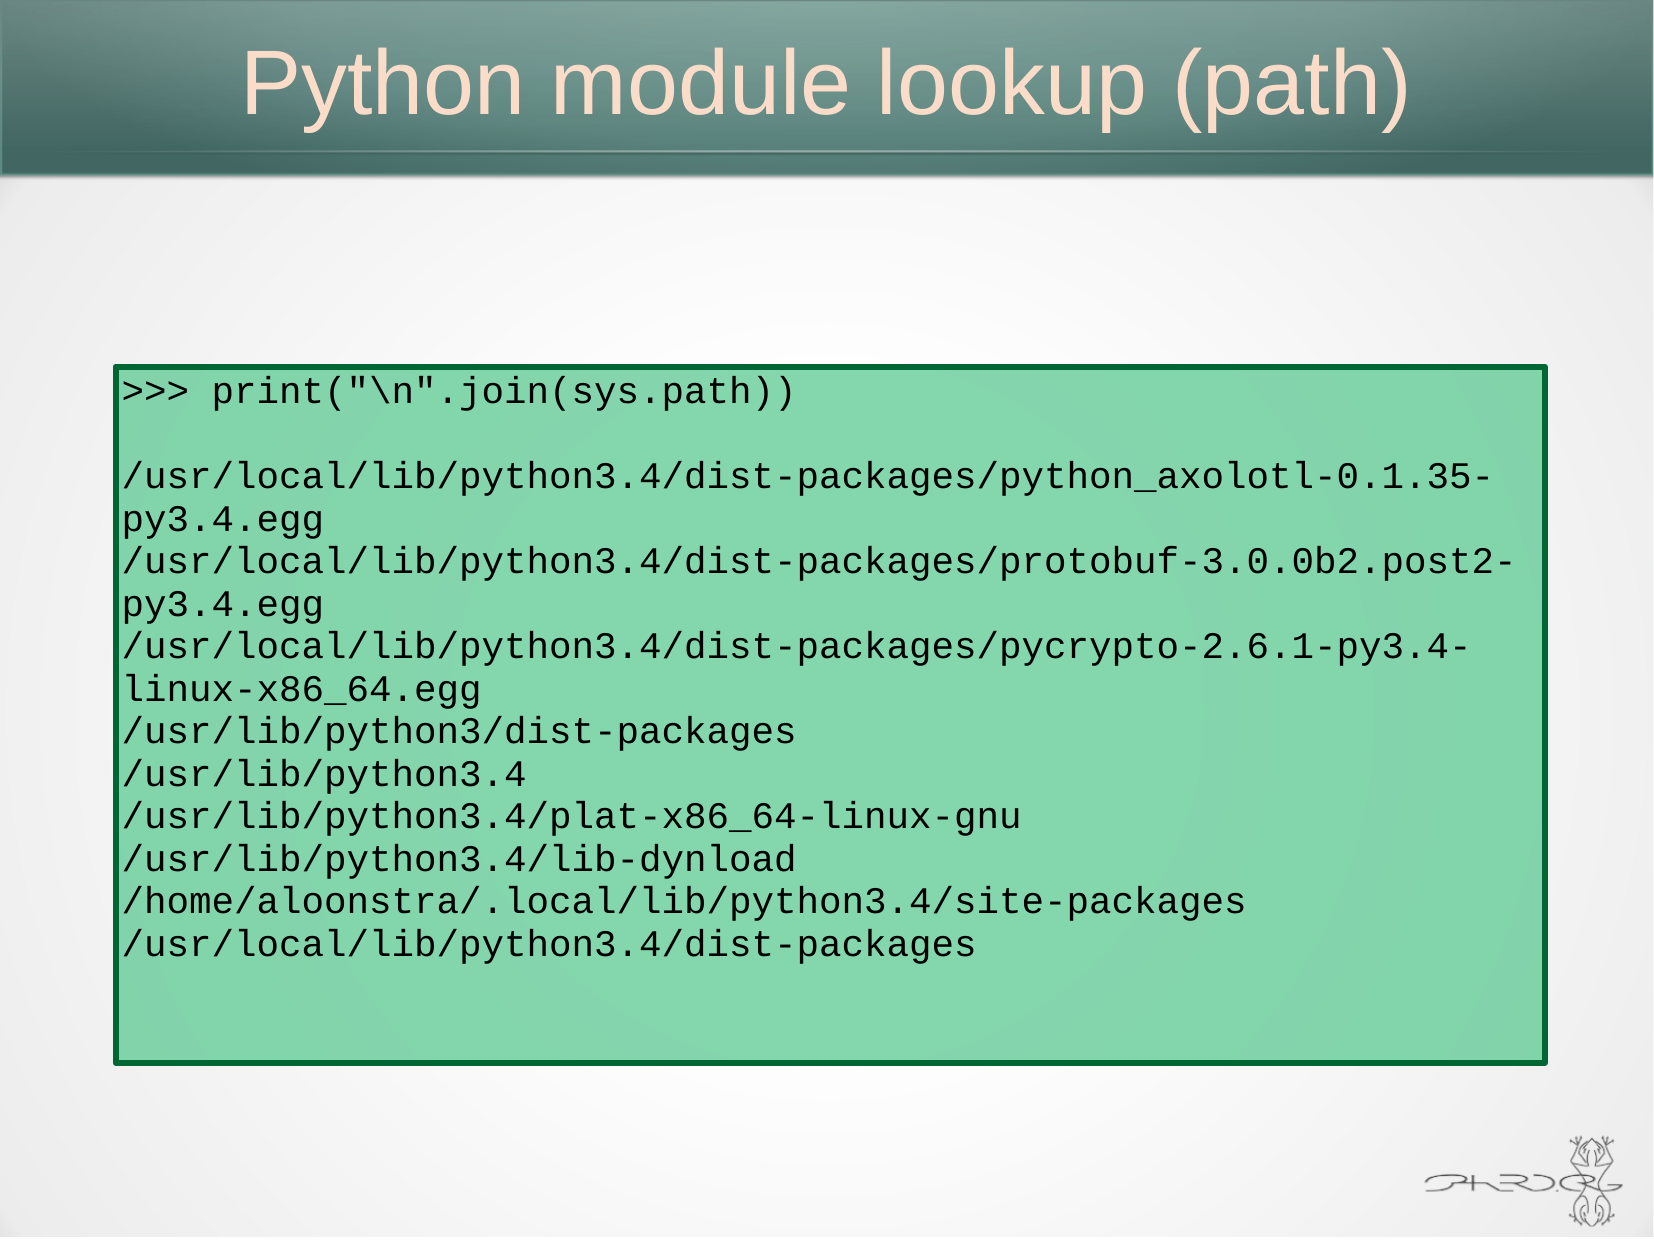

# Python module lookup (path)
>>> print("\n".join(sys.path))
/usr/local/lib/python3.4/dist-packages/python_axolotl-0.1.35-py3.4.egg
/usr/local/lib/python3.4/dist-packages/protobuf-3.0.0b2.post2-py3.4.egg
/usr/local/lib/python3.4/dist-packages/pycrypto-2.6.1-py3.4-linux-x86_64.egg
/usr/lib/python3/dist-packages
/usr/lib/python3.4
/usr/lib/python3.4/plat-x86_64-linux-gnu
/usr/lib/python3.4/lib-dynload
/home/aloonstra/.local/lib/python3.4/site-packages
/usr/local/lib/python3.4/dist-packages